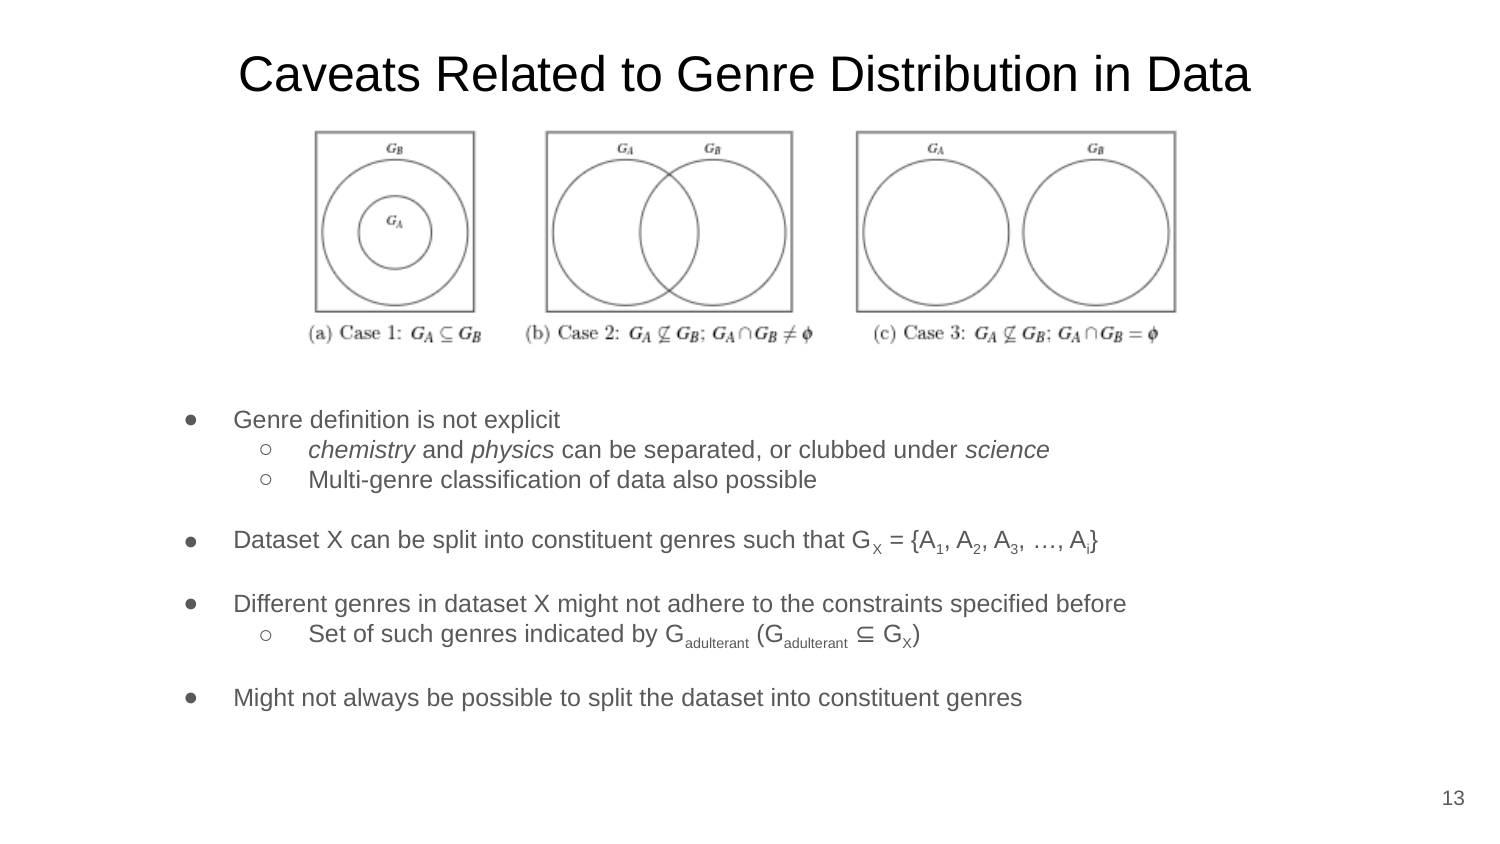

# Caveats Related to Genre Distribution in Data
Genre definition is not explicit
chemistry and physics can be separated, or clubbed under science
Multi-genre classification of data also possible
Dataset X can be split into constituent genres such that GX = {A1, A2, A3, …, Ai}
Different genres in dataset X might not adhere to the constraints specified before
Set of such genres indicated by Gadulterant (Gadulterant ⊆ GX)
Might not always be possible to split the dataset into constituent genres